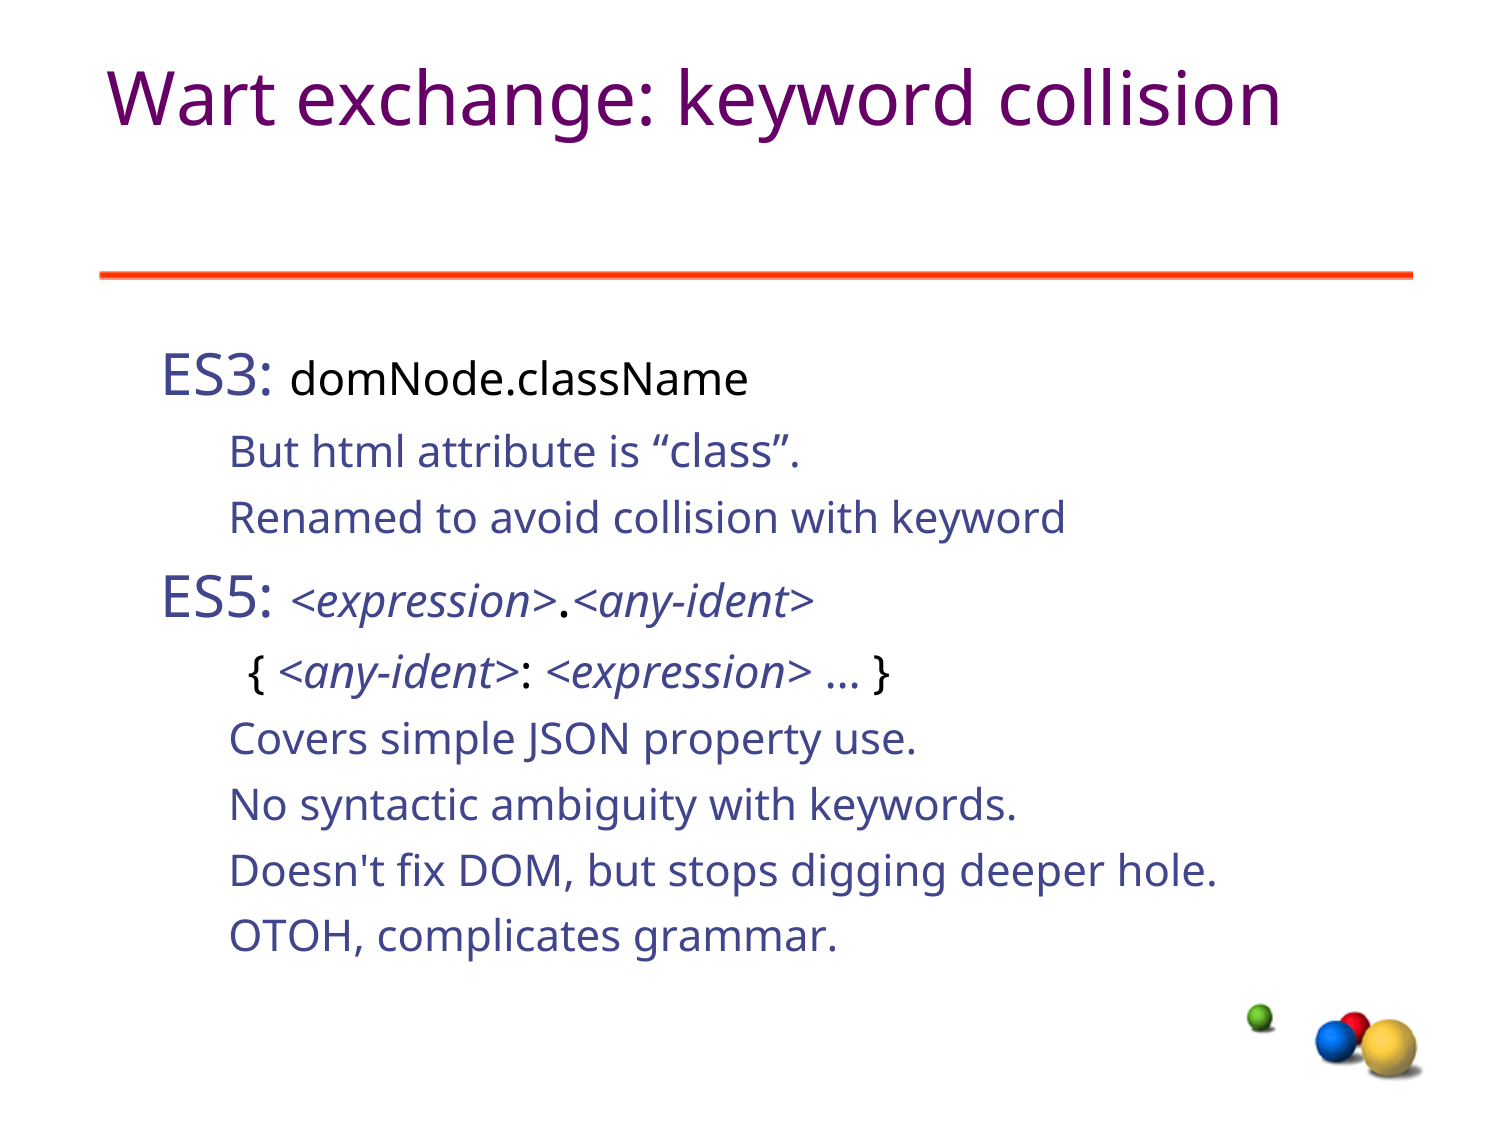

# Wart exchange: keyword collision
ES3: domNode.className
But html attribute is “class”.
Renamed to avoid collision with keyword
ES5: <expression>.<any-ident>
   { <any-ident>: <expression> … }
Covers simple JSON property use.
No syntactic ambiguity with keywords.
Doesn't fix DOM, but stops digging deeper hole.
OTOH, complicates grammar.